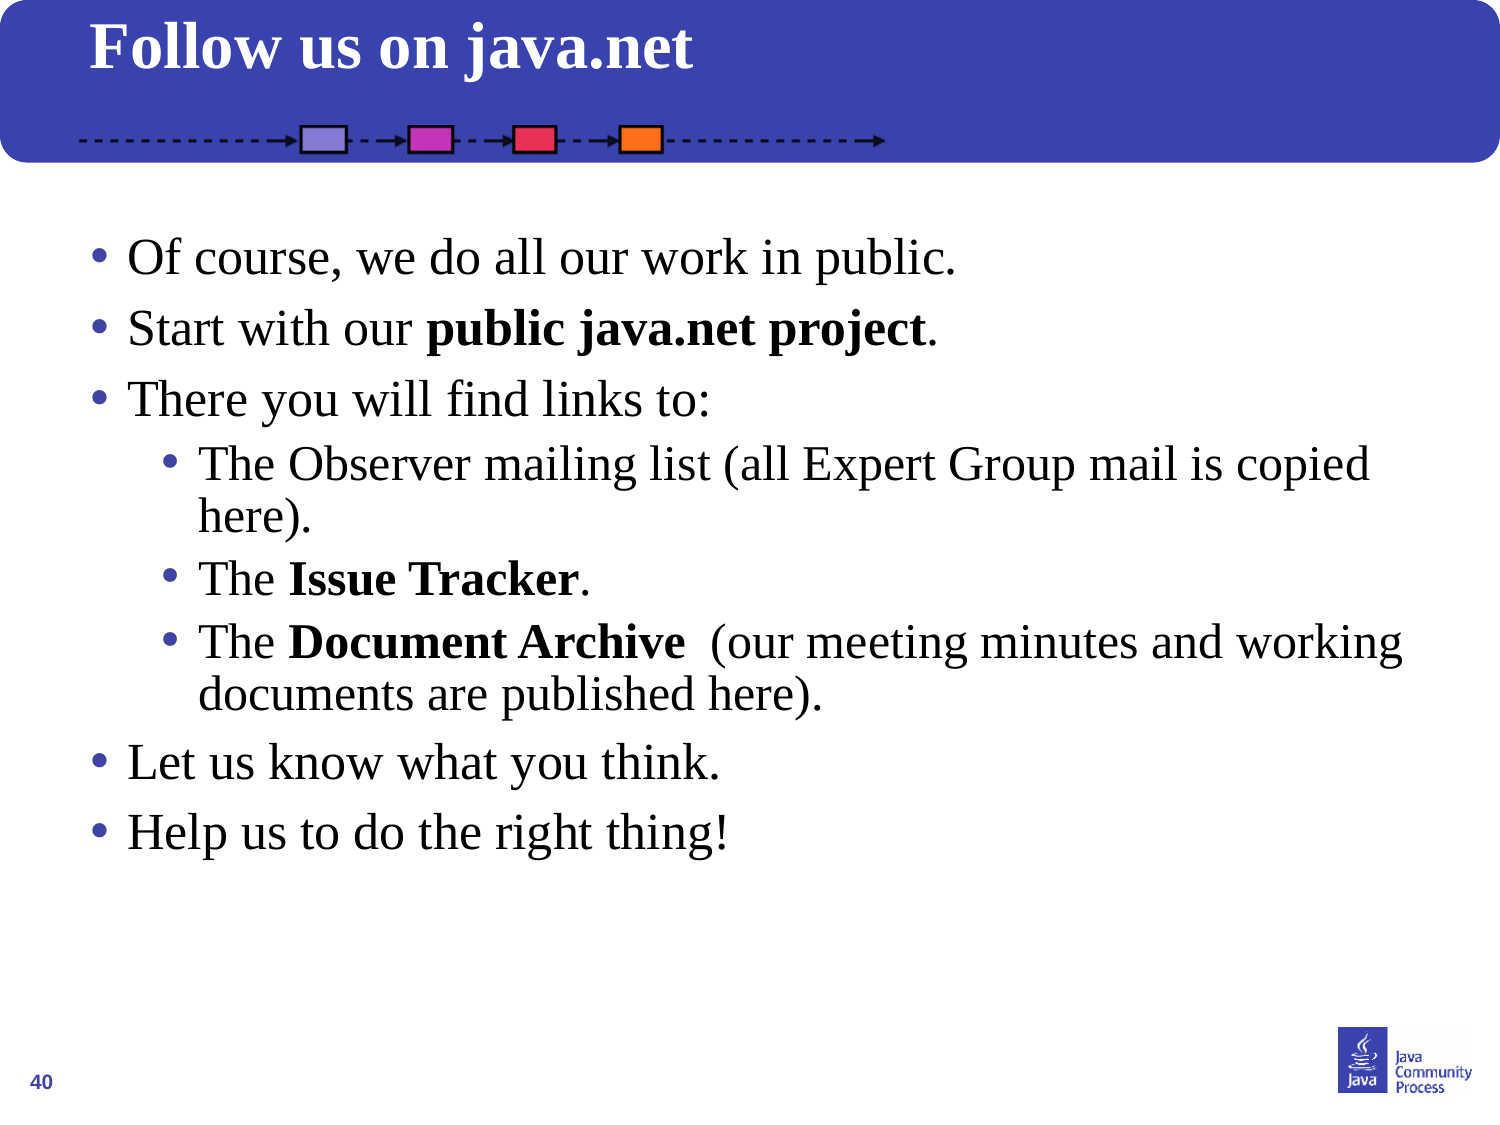

# Follow us on java.net
Of course, we do all our work in public.
Start with our public java.net project.
There you will find links to:
The Observer mailing list (all Expert Group mail is copied here).
The Issue Tracker.
The Document Archive (our meeting minutes and working documents are published here).
Let us know what you think.
Help us to do the right thing!